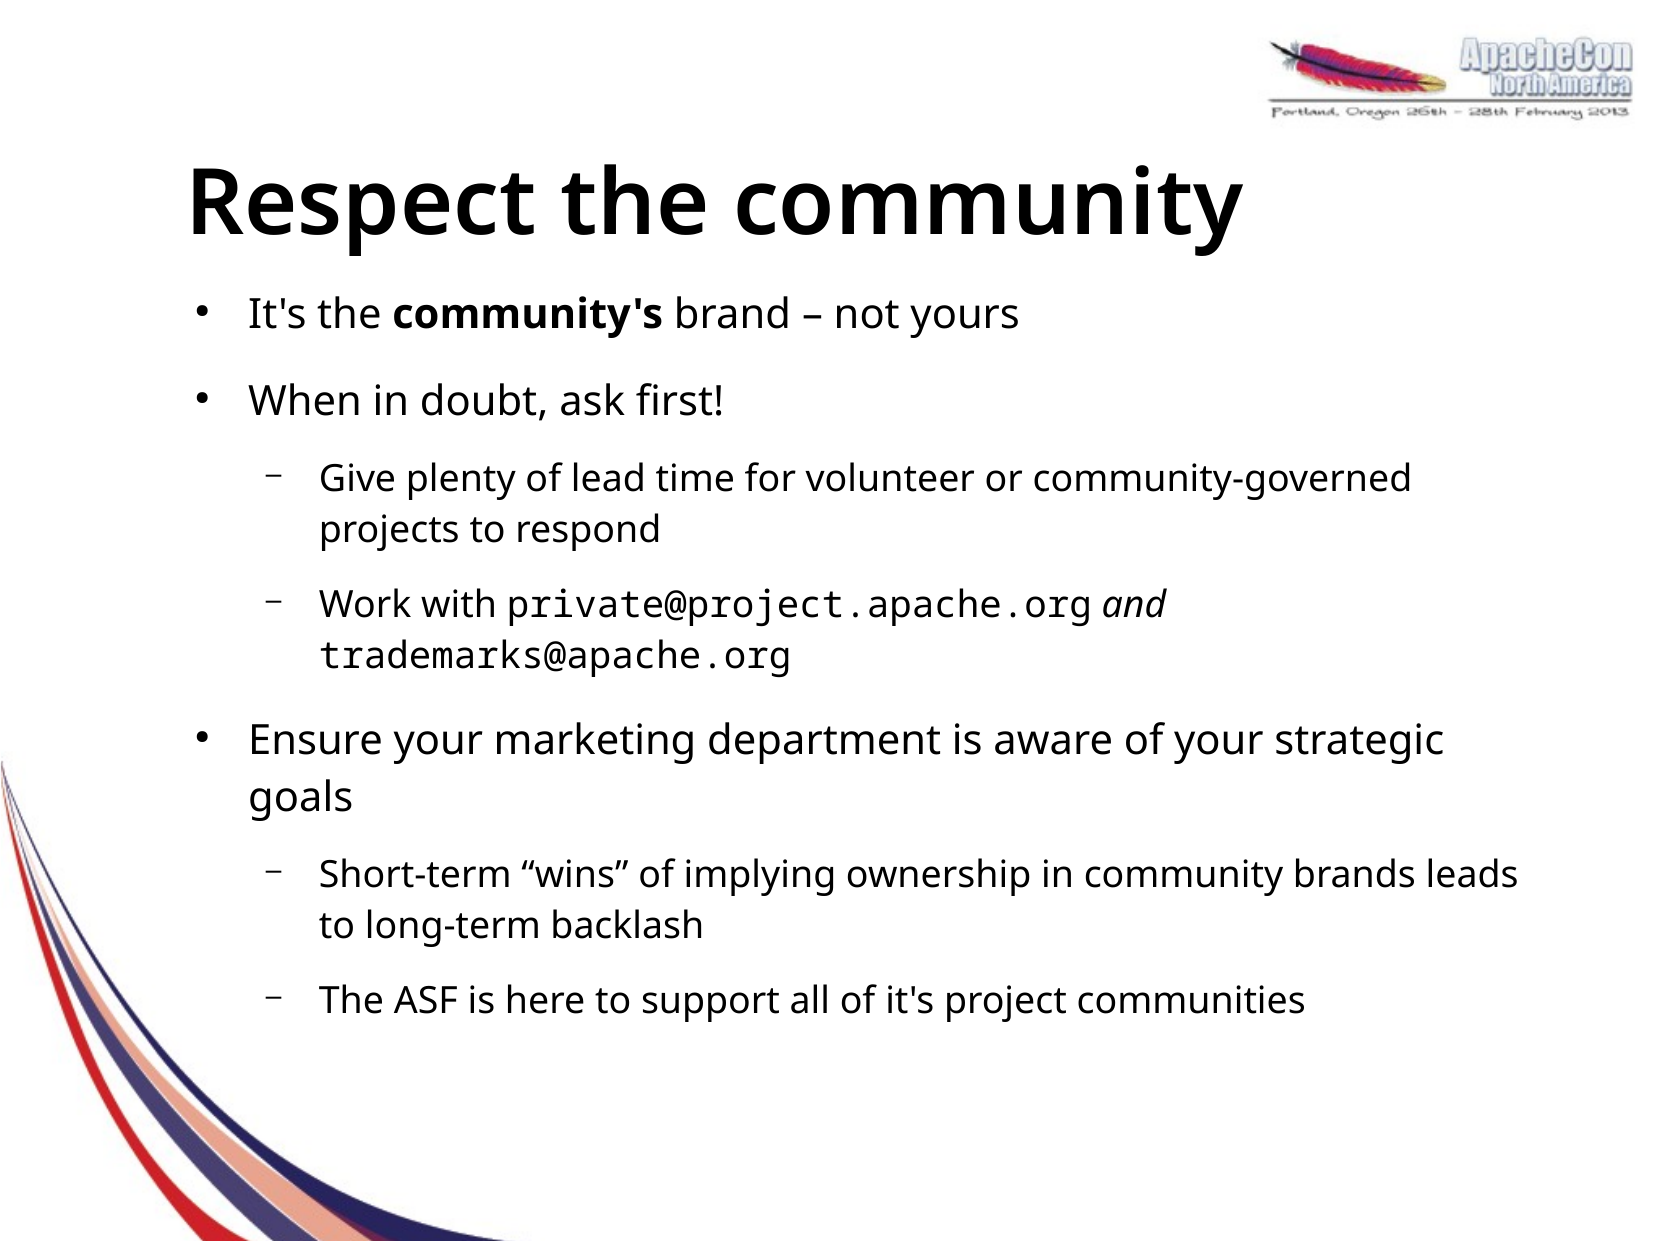

# Respect the community
It's the community's brand – not yours
When in doubt, ask first!
Give plenty of lead time for volunteer or community-governed projects to respond
Work with private@project.apache.org and trademarks@apache.org
Ensure your marketing department is aware of your strategic goals
Short-term “wins” of implying ownership in community brands leads to long-term backlash
The ASF is here to support all of it's project communities